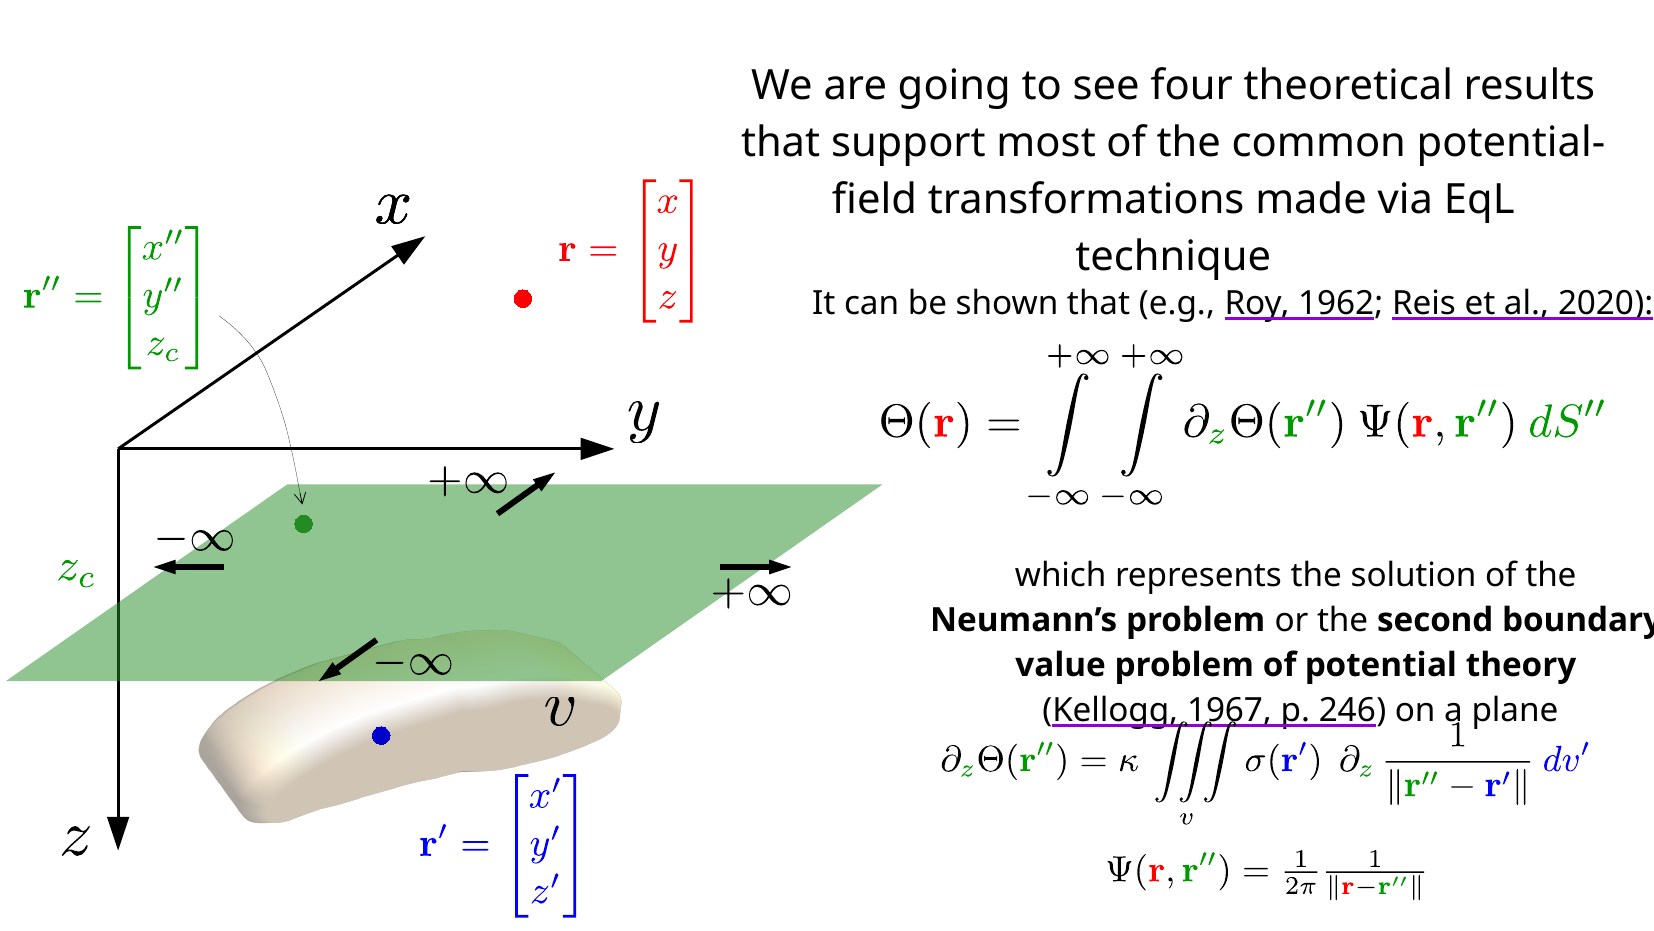

We are going to see four theoretical results that support most of the common potential-field transformations made via EqL technique
It can be shown that (e.g., Roy, 1962; Reis et al., 2020):
which represents the solution of the
Neumann’s problem or the second boundary
value problem of potential theory
(Kellogg, 1967, p. 246) on a plane